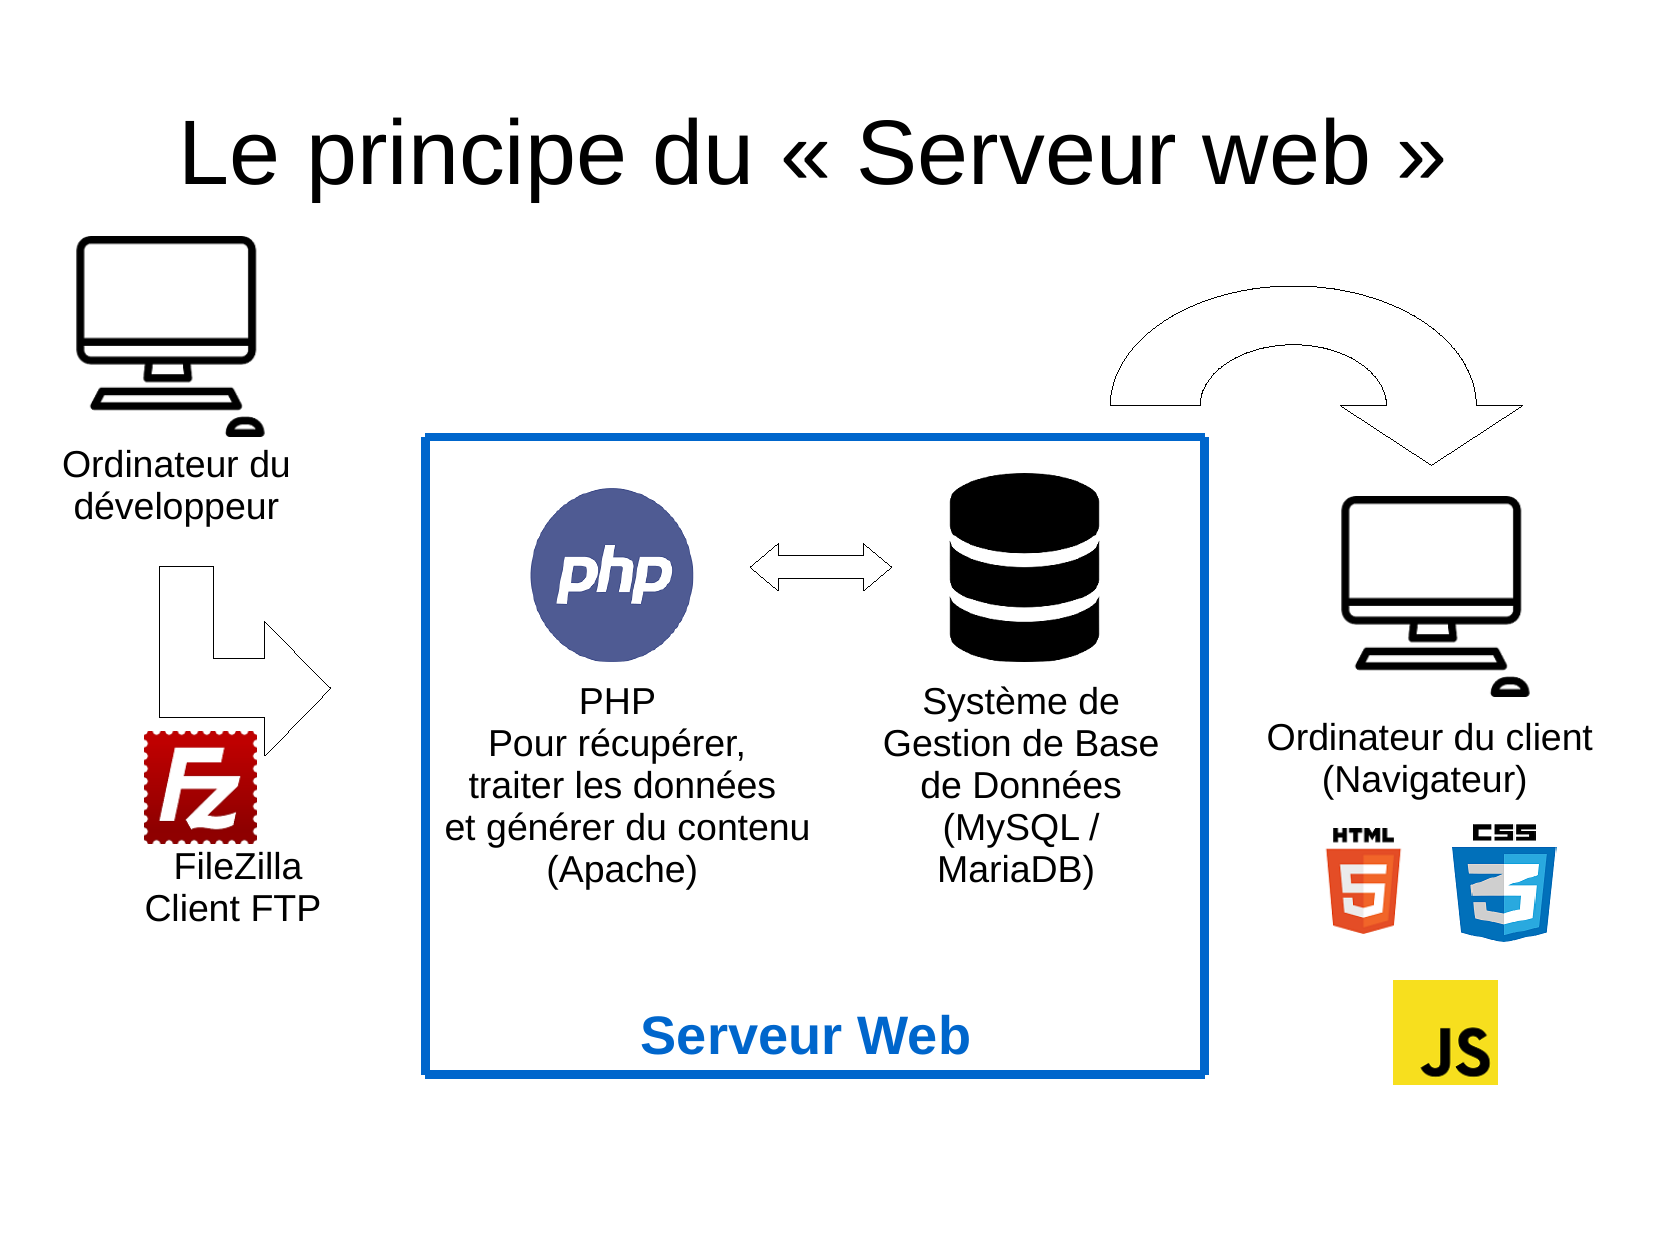

# Le principe du « Serveur web »
Ordinateur du
développeur
PHP
Pour récupérer,
traiter les données
 et générer du contenu
(Apache)
Système de Gestion de Base de Données (MySQL / MariaDB)
Ordinateur du client
(Navigateur)
FileZilla
Client FTP
Serveur Web